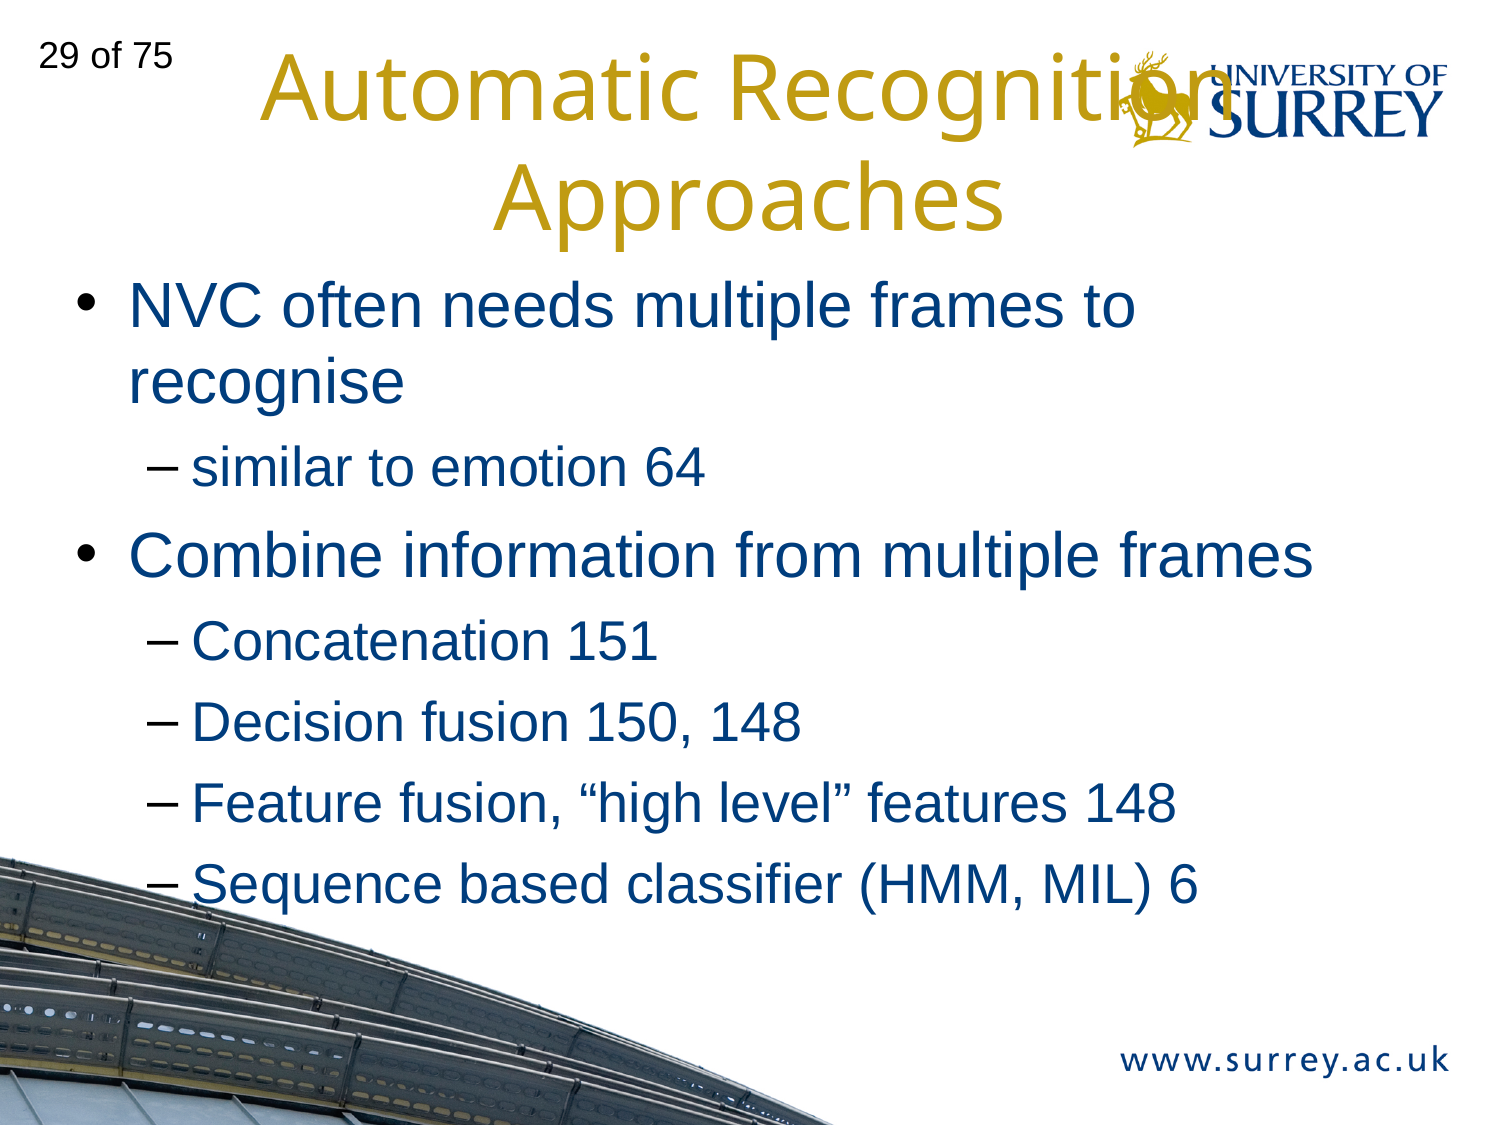

# Automatic Recognition Approaches
NVC often needs multiple frames to recognise
similar to emotion 64
Combine information from multiple frames
Concatenation 151
Decision fusion 150, 148
Feature fusion, “high level” features 148
Sequence based classifier (HMM, MIL) 6